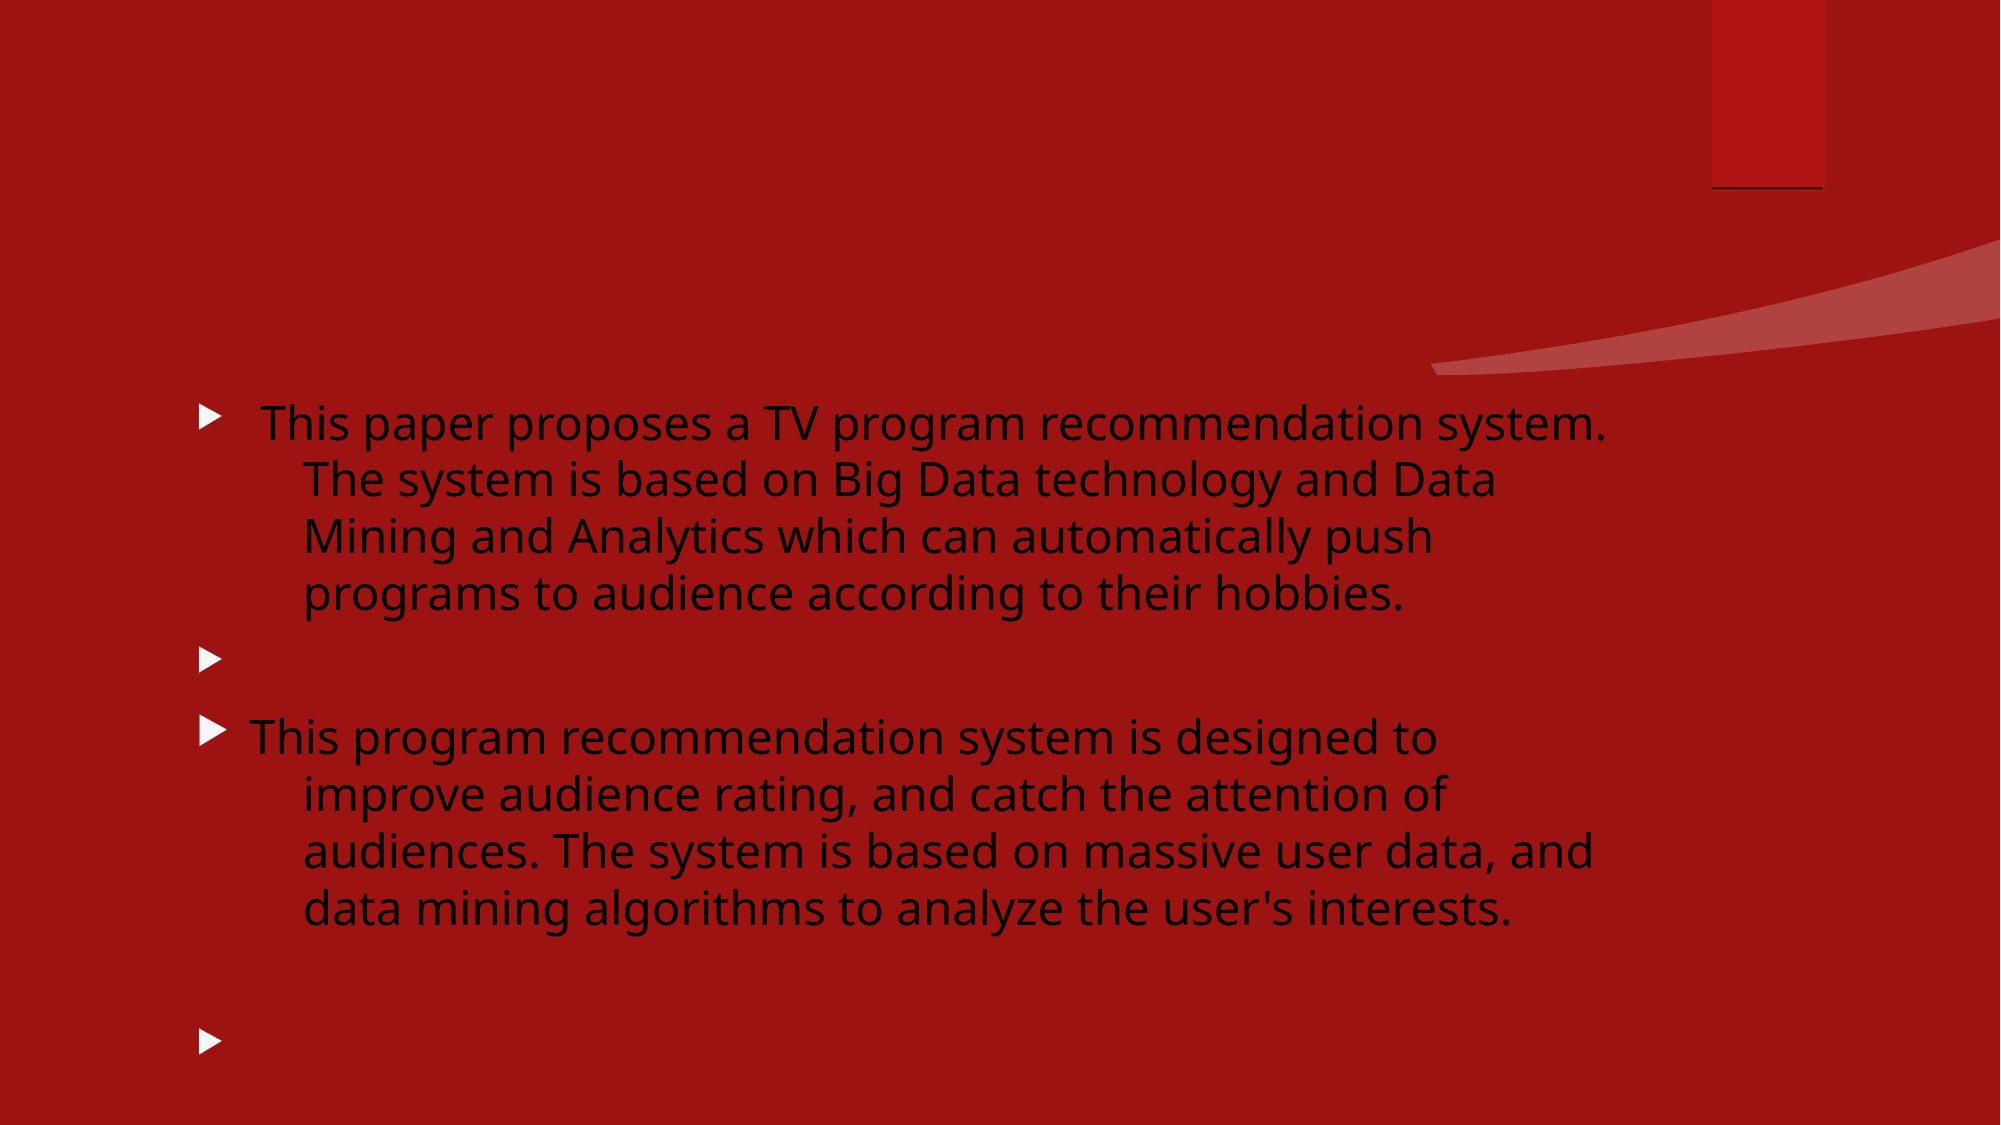

#
 This paper proposes a TV program recommendation system. The system is based on Big Data technology and Data Mining and Analytics which can automatically push programs to audience according to their hobbies.
This program recommendation system is designed to improve audience rating, and catch the attention of audiences. The system is based on massive user data, and data mining algorithms to analyze the user's interests.